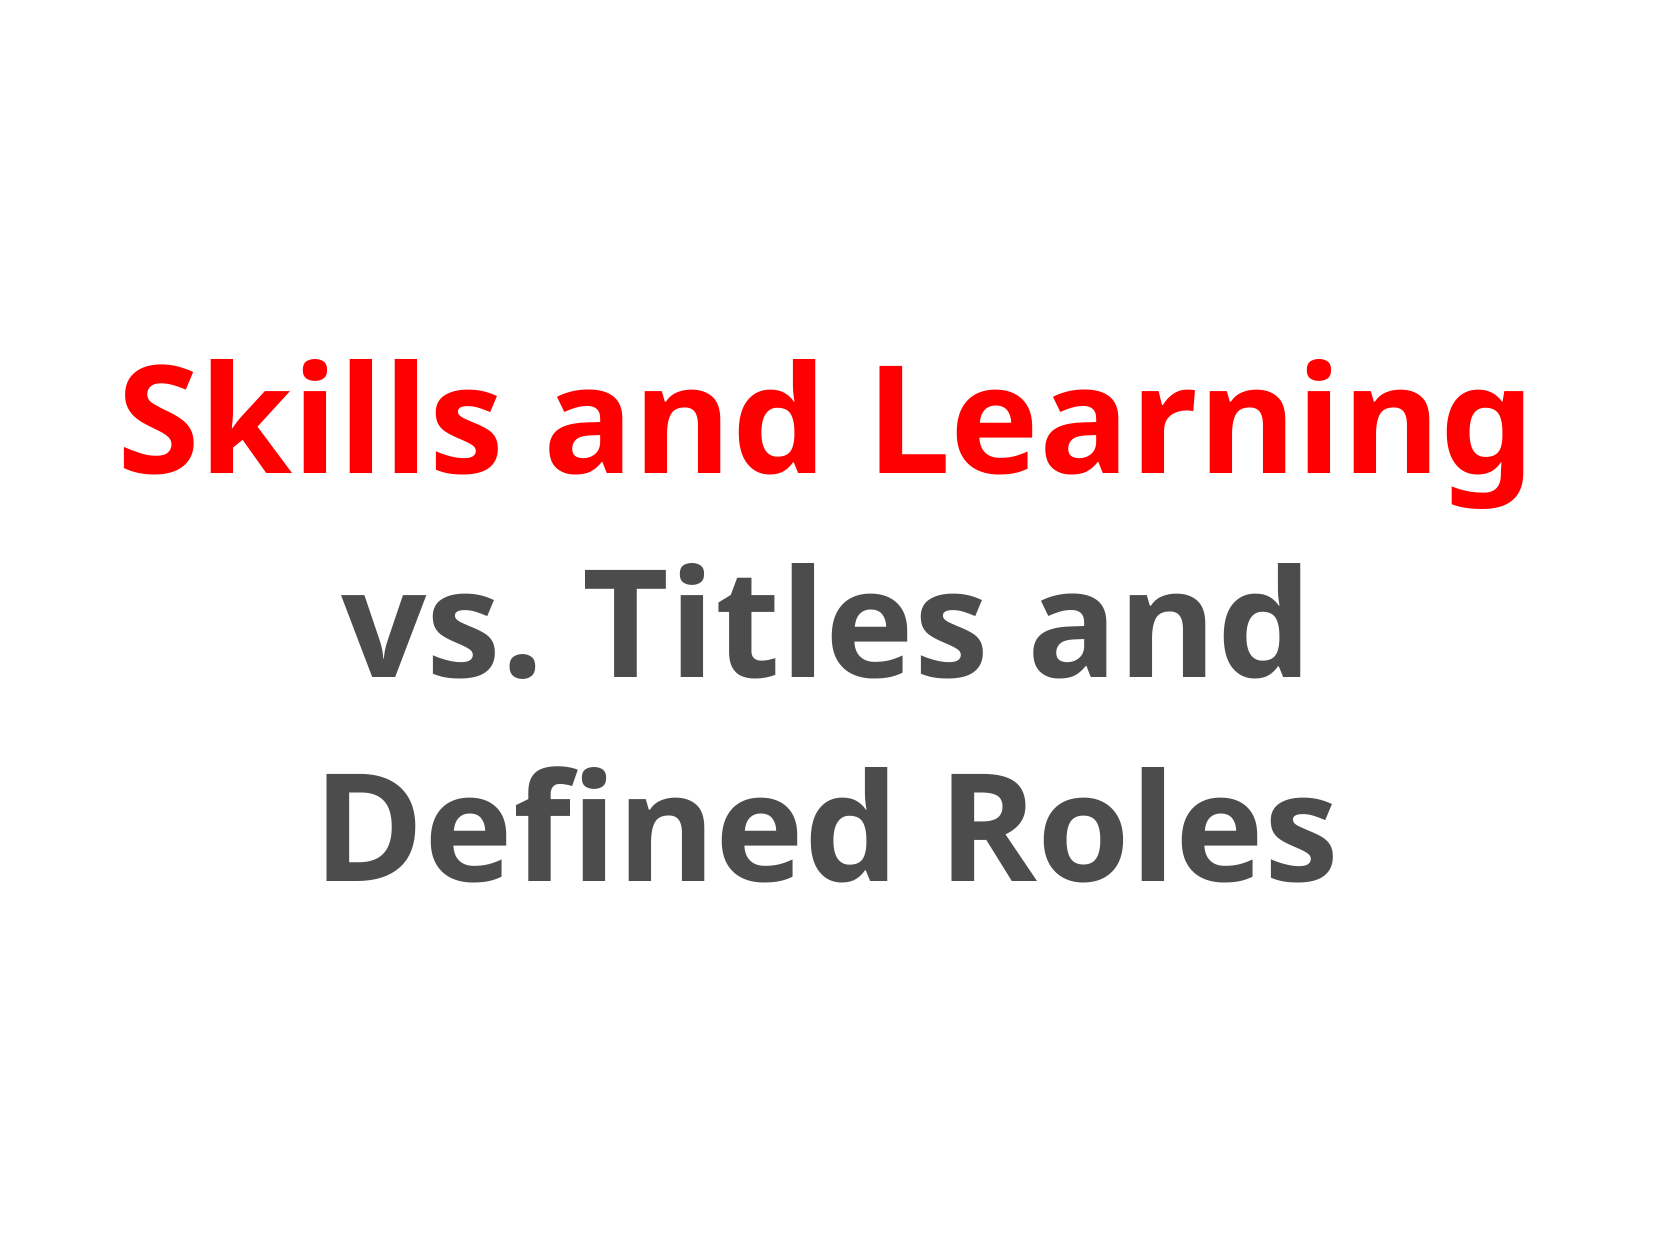

# Skills and Learning vs. Titles and Defined Roles